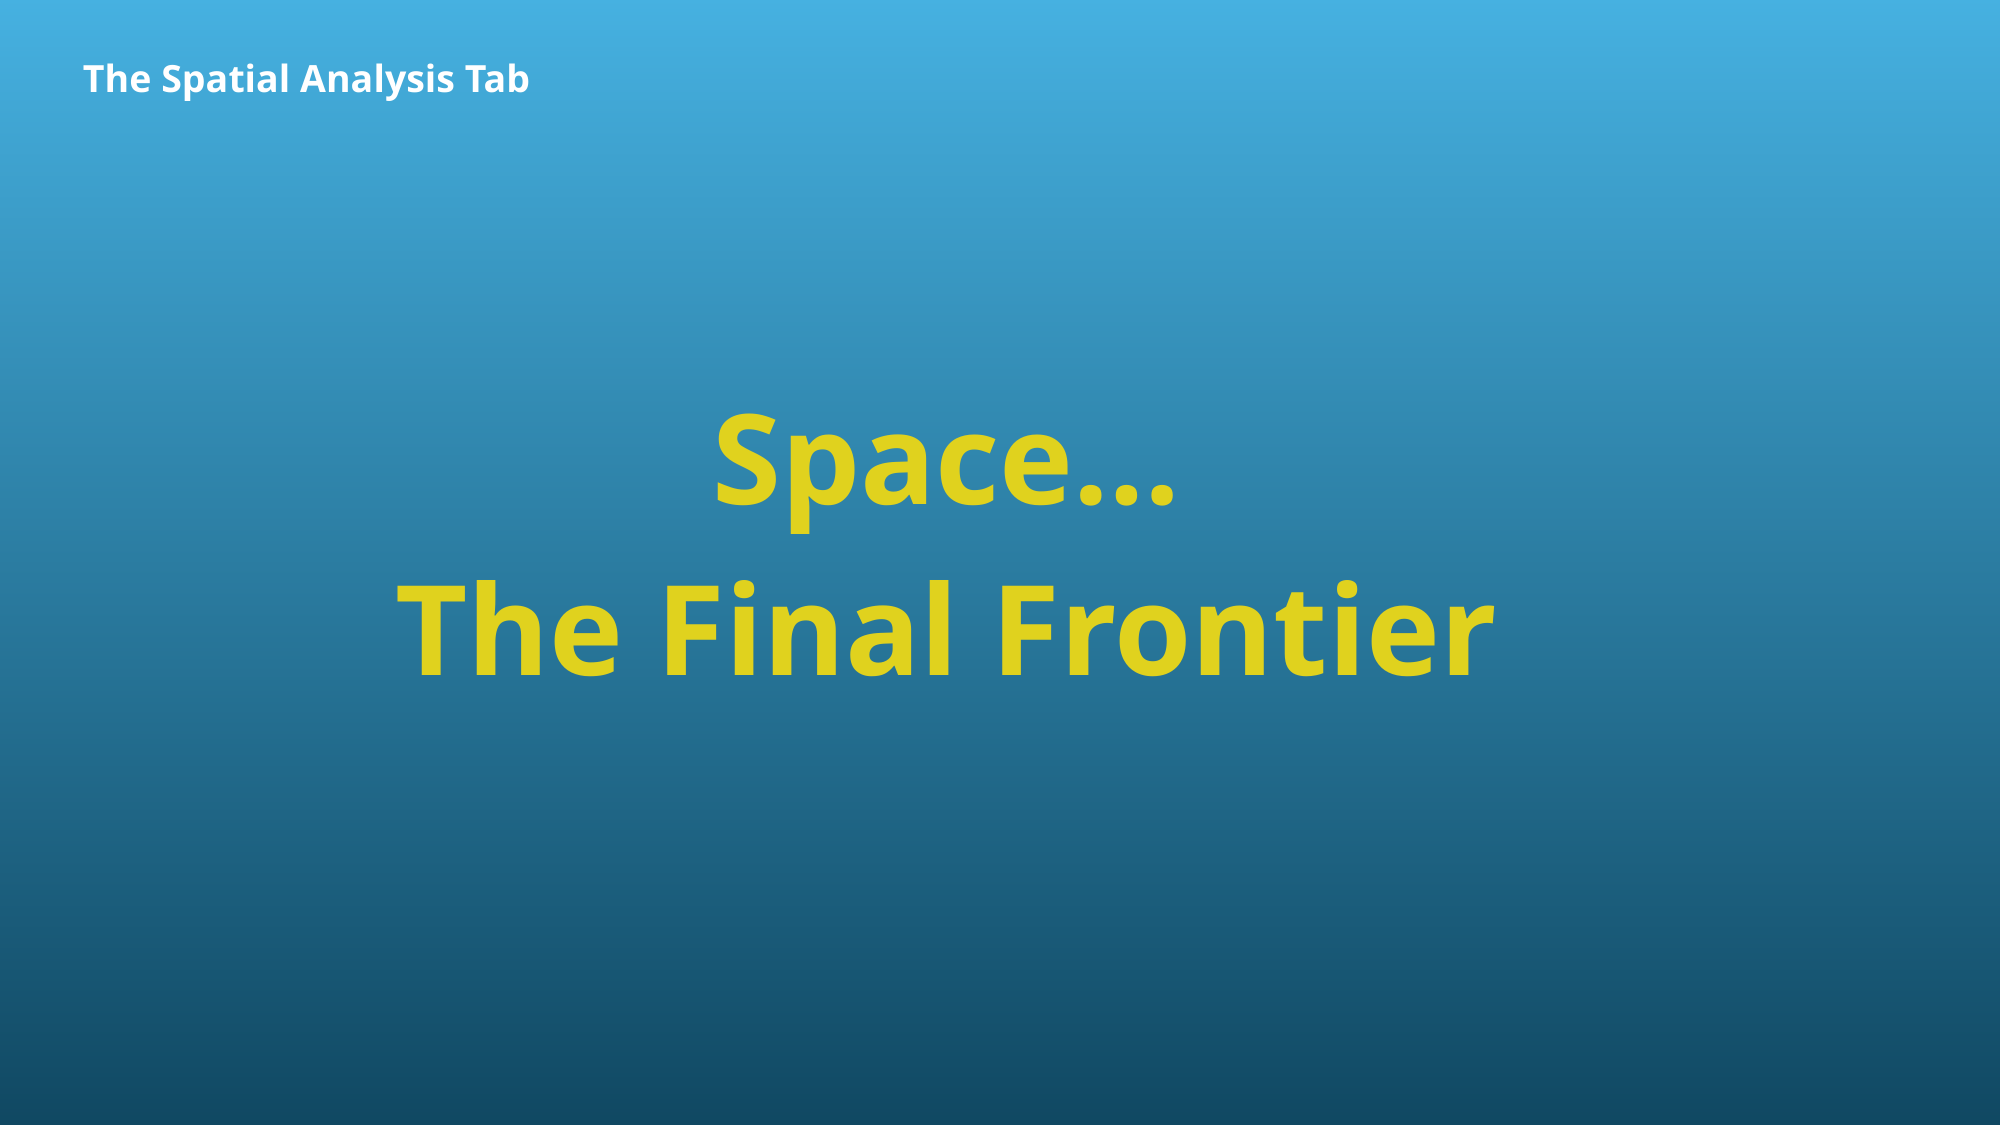

The Spatial Analysis Tab
Space…
The Final Frontier